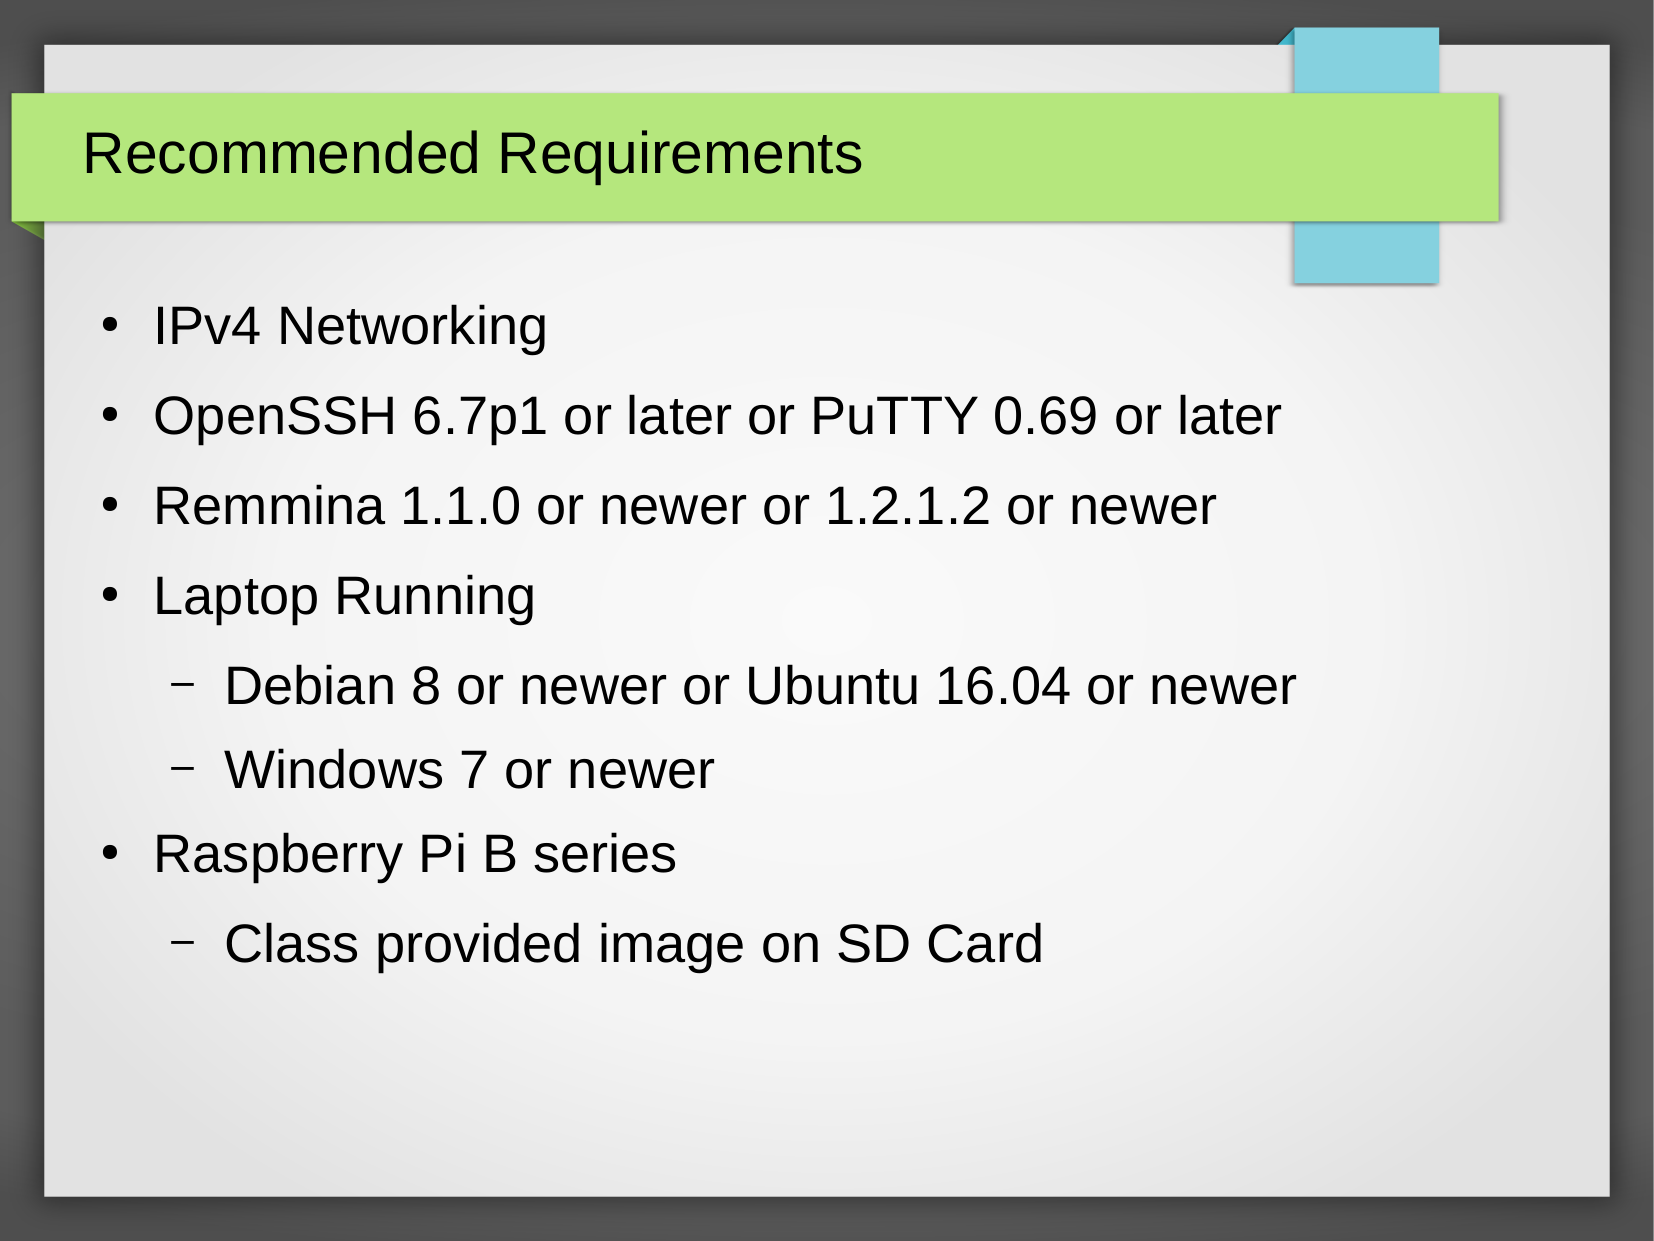

# Recommended Requirements
IPv4 Networking
OpenSSH 6.7p1 or later or PuTTY 0.69 or later
Remmina 1.1.0 or newer or 1.2.1.2 or newer
Laptop Running
Debian 8 or newer or Ubuntu 16.04 or newer
Windows 7 or newer
Raspberry Pi B series
Class provided image on SD Card